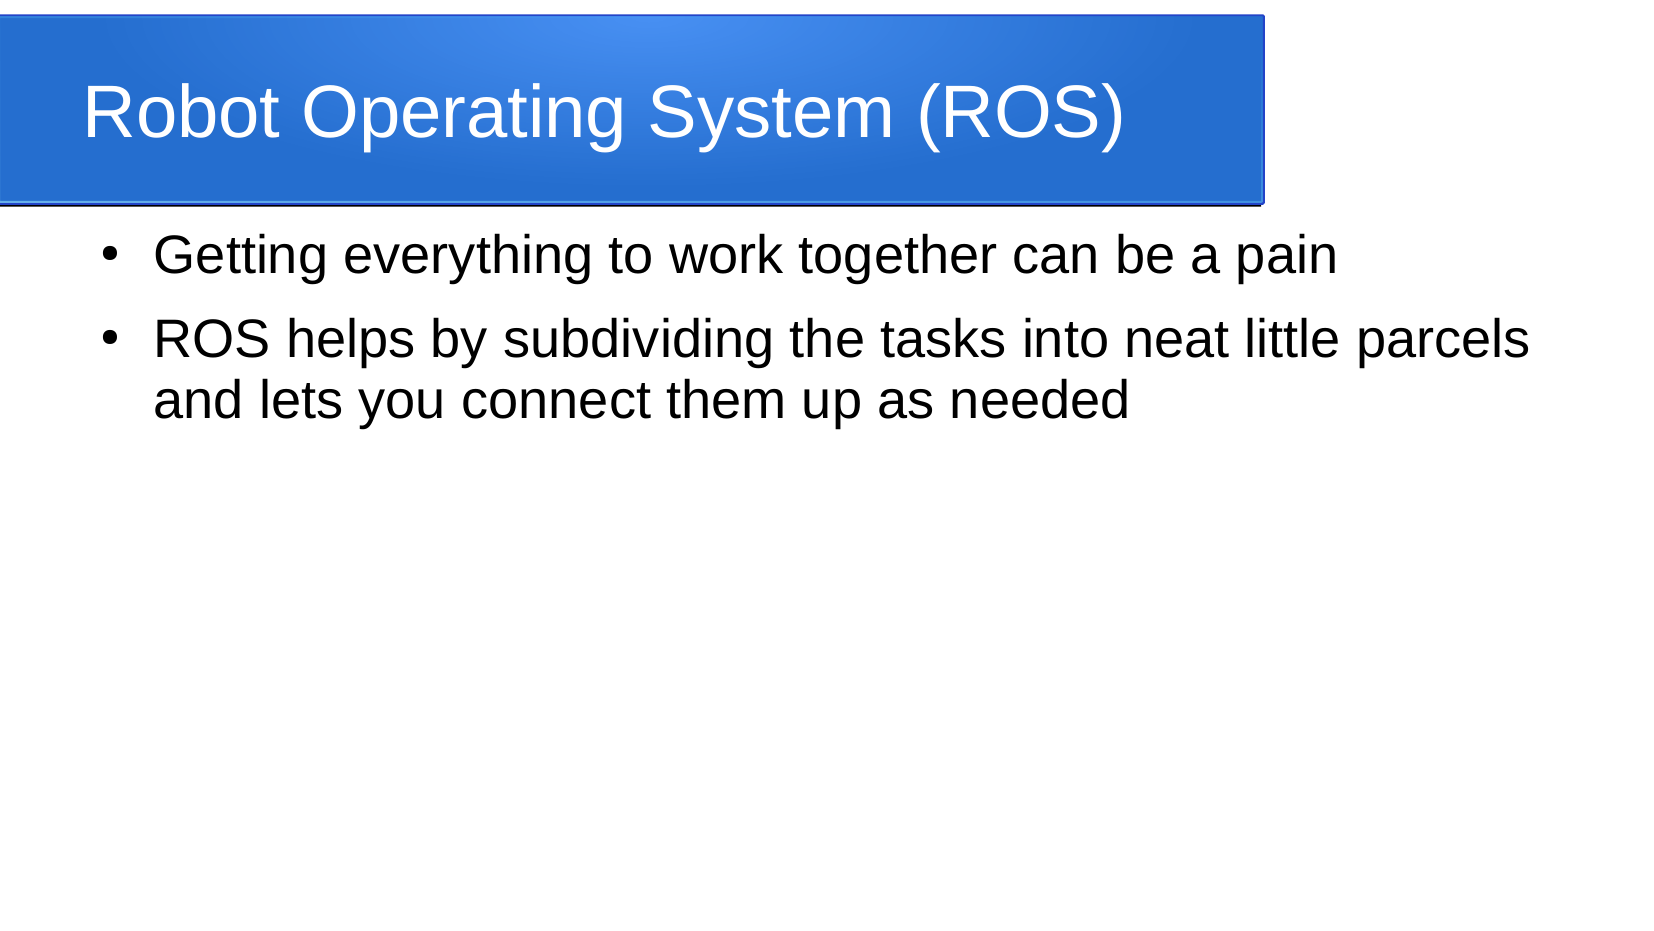

# Robot Operating System (ROS)
Getting everything to work together can be a pain
ROS helps by subdividing the tasks into neat little parcels and lets you connect them up as needed